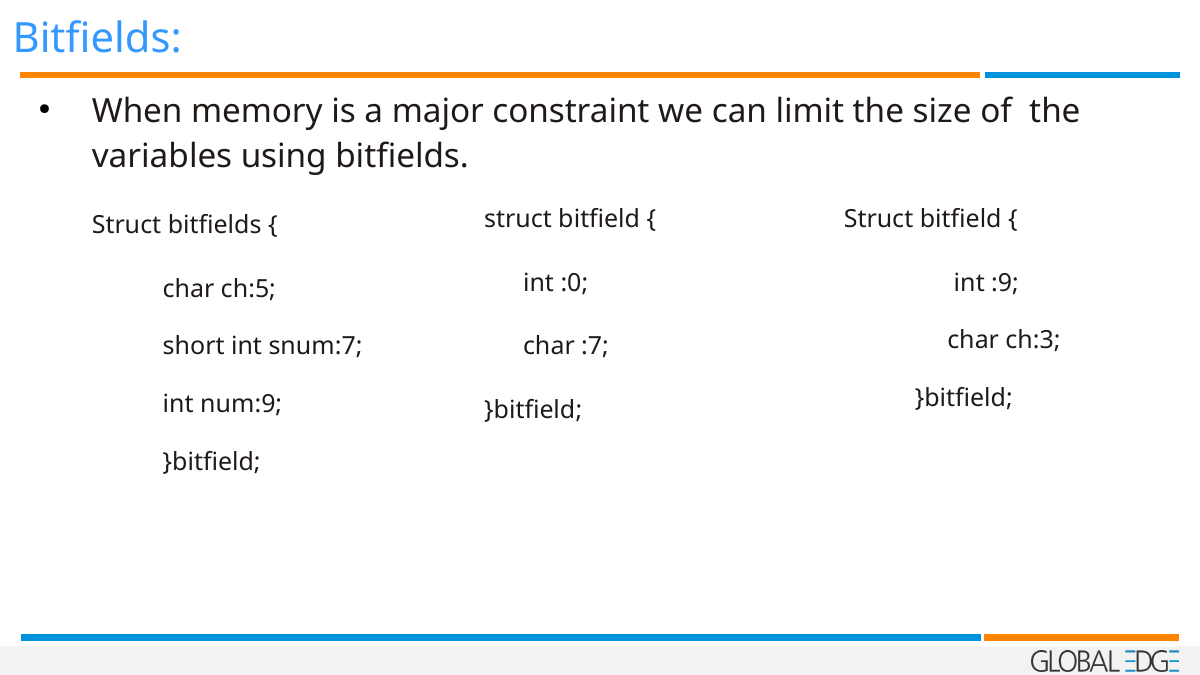

# Bitfields:
When memory is a major constraint we can limit the size of the variables using bitfields.
Struct bitfields {
char ch:5;
short int snum:7;
int num:9;
}bitfield;
struct bitfield {
 int :0;
 char :7;
}bitfield;
Struct bitfield {
 int :9;
 char ch:3;
}bitfield;